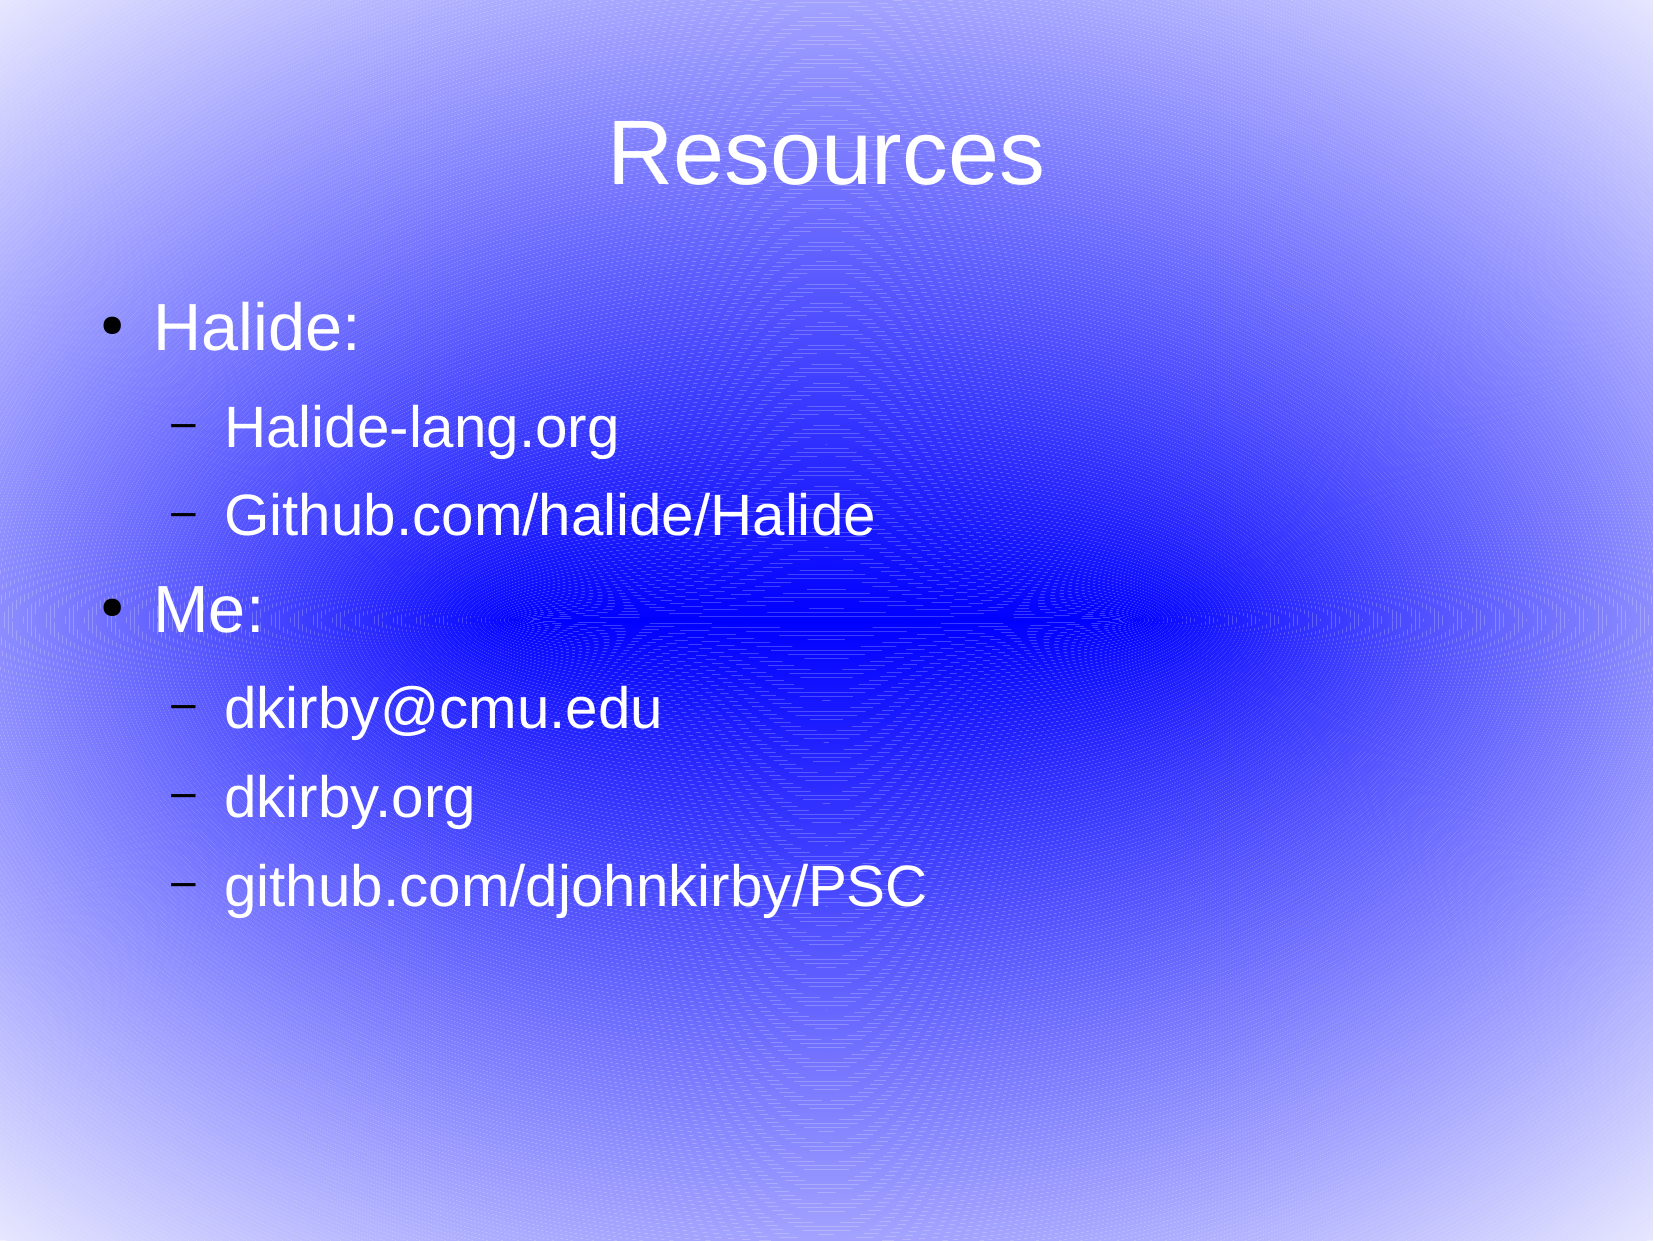

# Resources
Halide:
Halide-lang.org
Github.com/halide/Halide
Me:
dkirby@cmu.edu
dkirby.org
github.com/djohnkirby/PSC